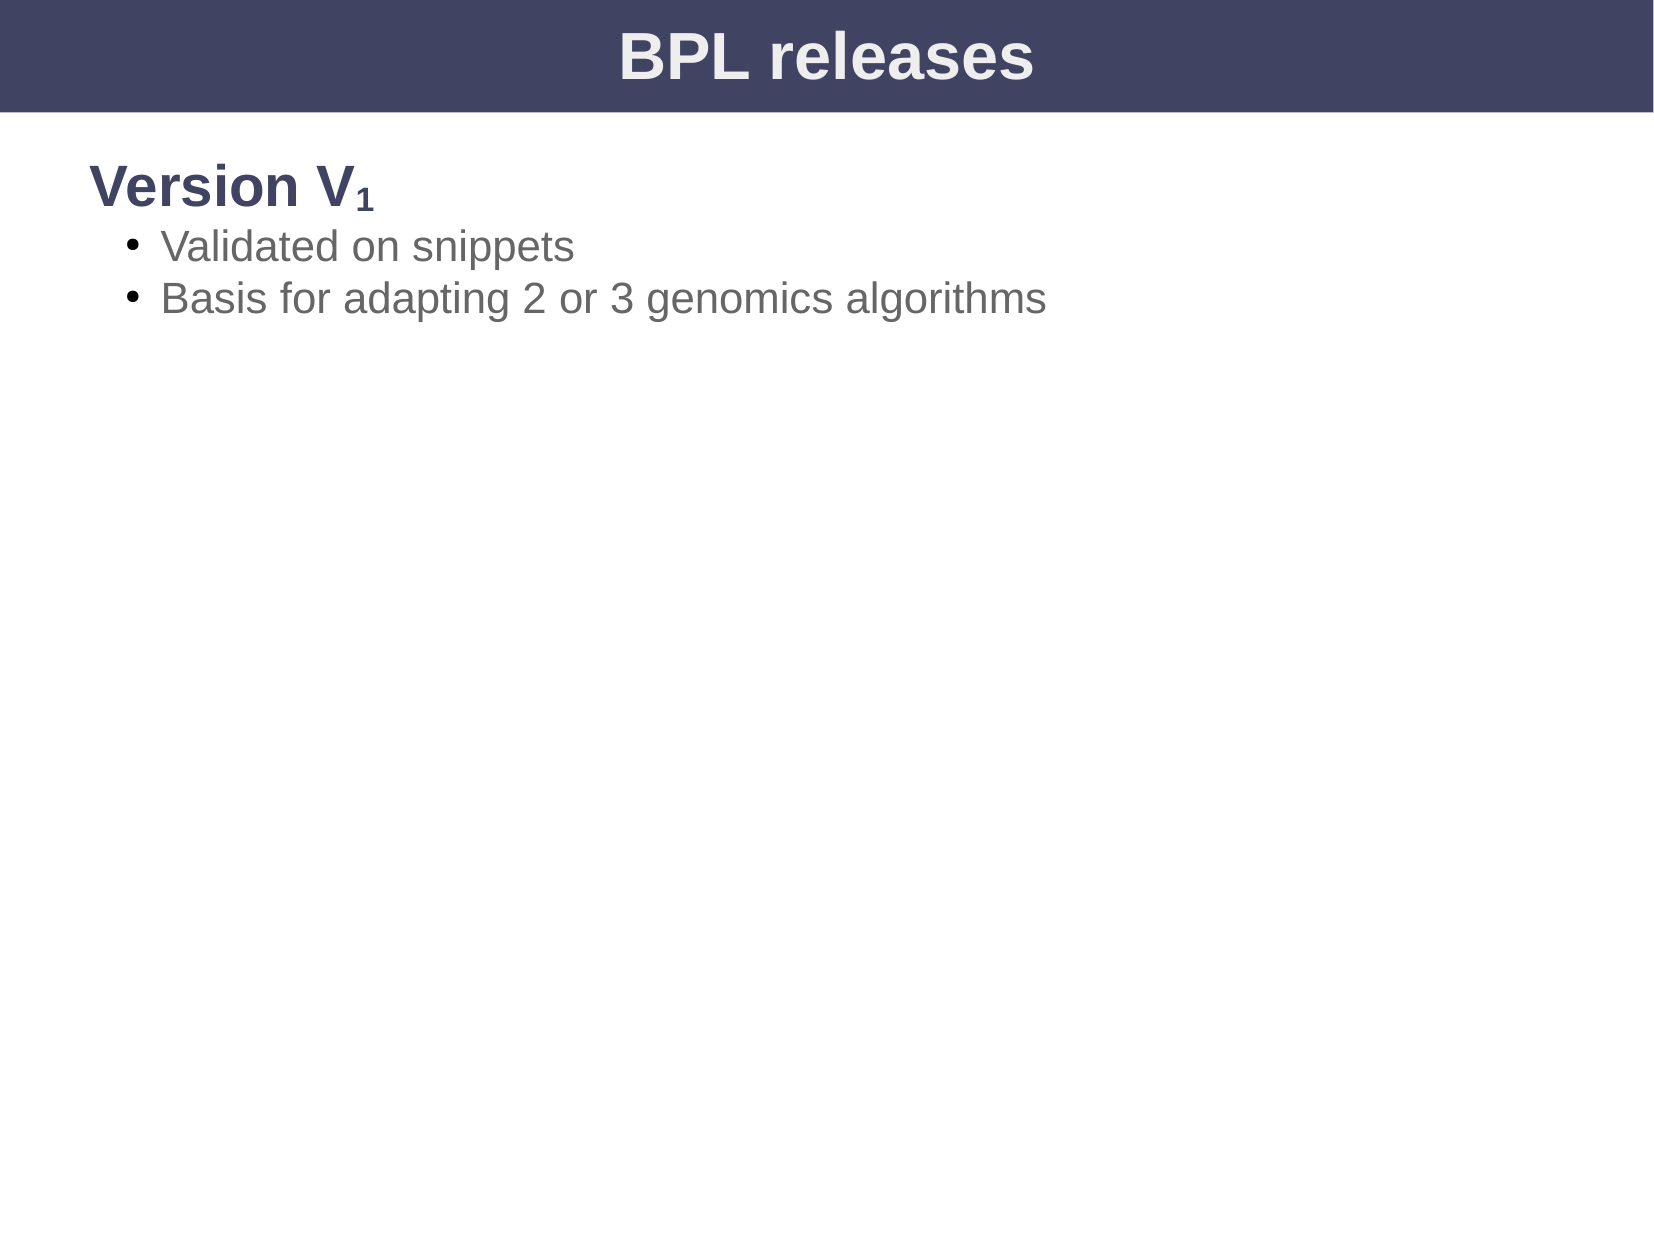

BPL releases
Version V1
Validated on snippets
Basis for adapting 2 or 3 genomics algorithms